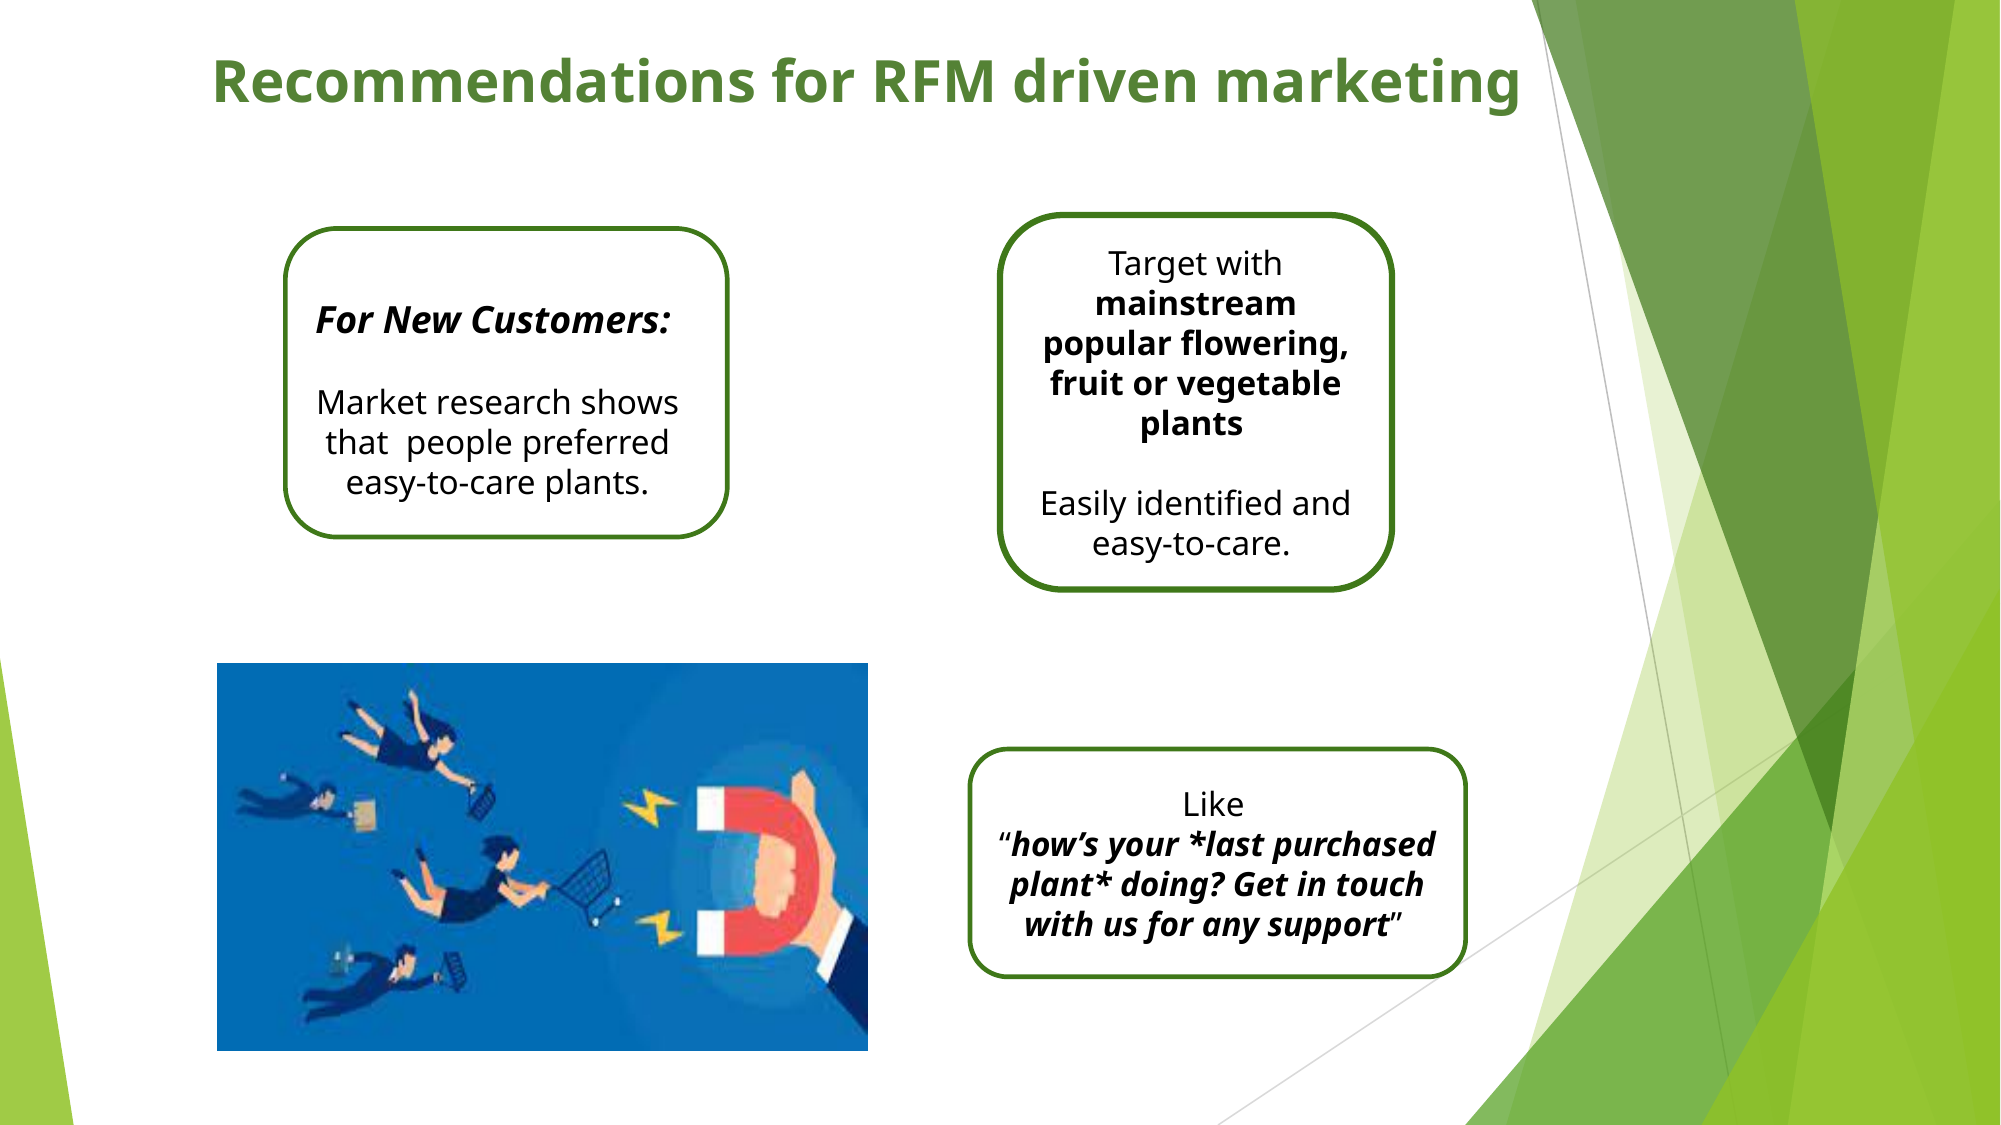

# Recommendations for RFM driven marketing
Target with mainstream popular flowering, fruit or vegetable plants
Easily identified and easy-to-care.
For New Customers:
Market research shows that people preferred easy-to-care plants.
Like
“how’s your *last purchased plant* doing? Get in touch with us for any support”